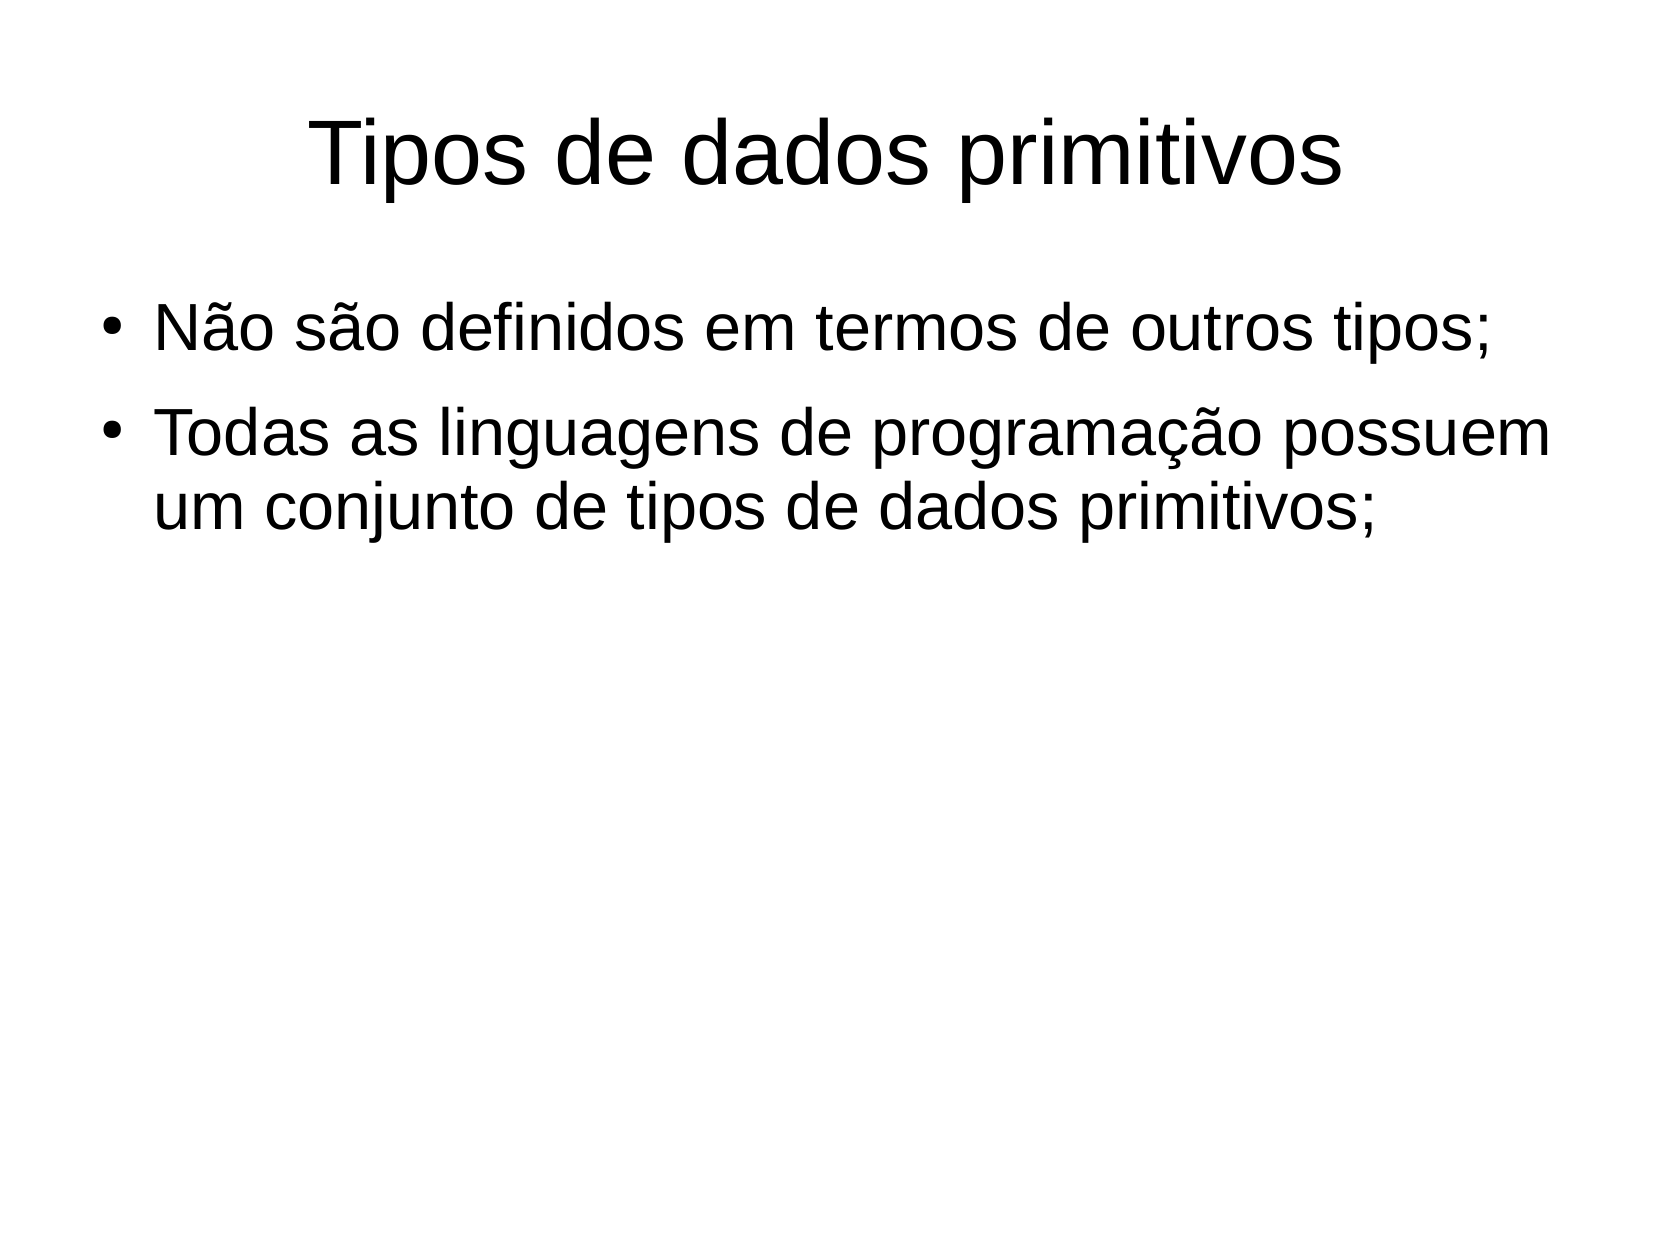

# Tipos de dados primitivos
Não são definidos em termos de outros tipos;
Todas as linguagens de programação possuem um conjunto de tipos de dados primitivos;